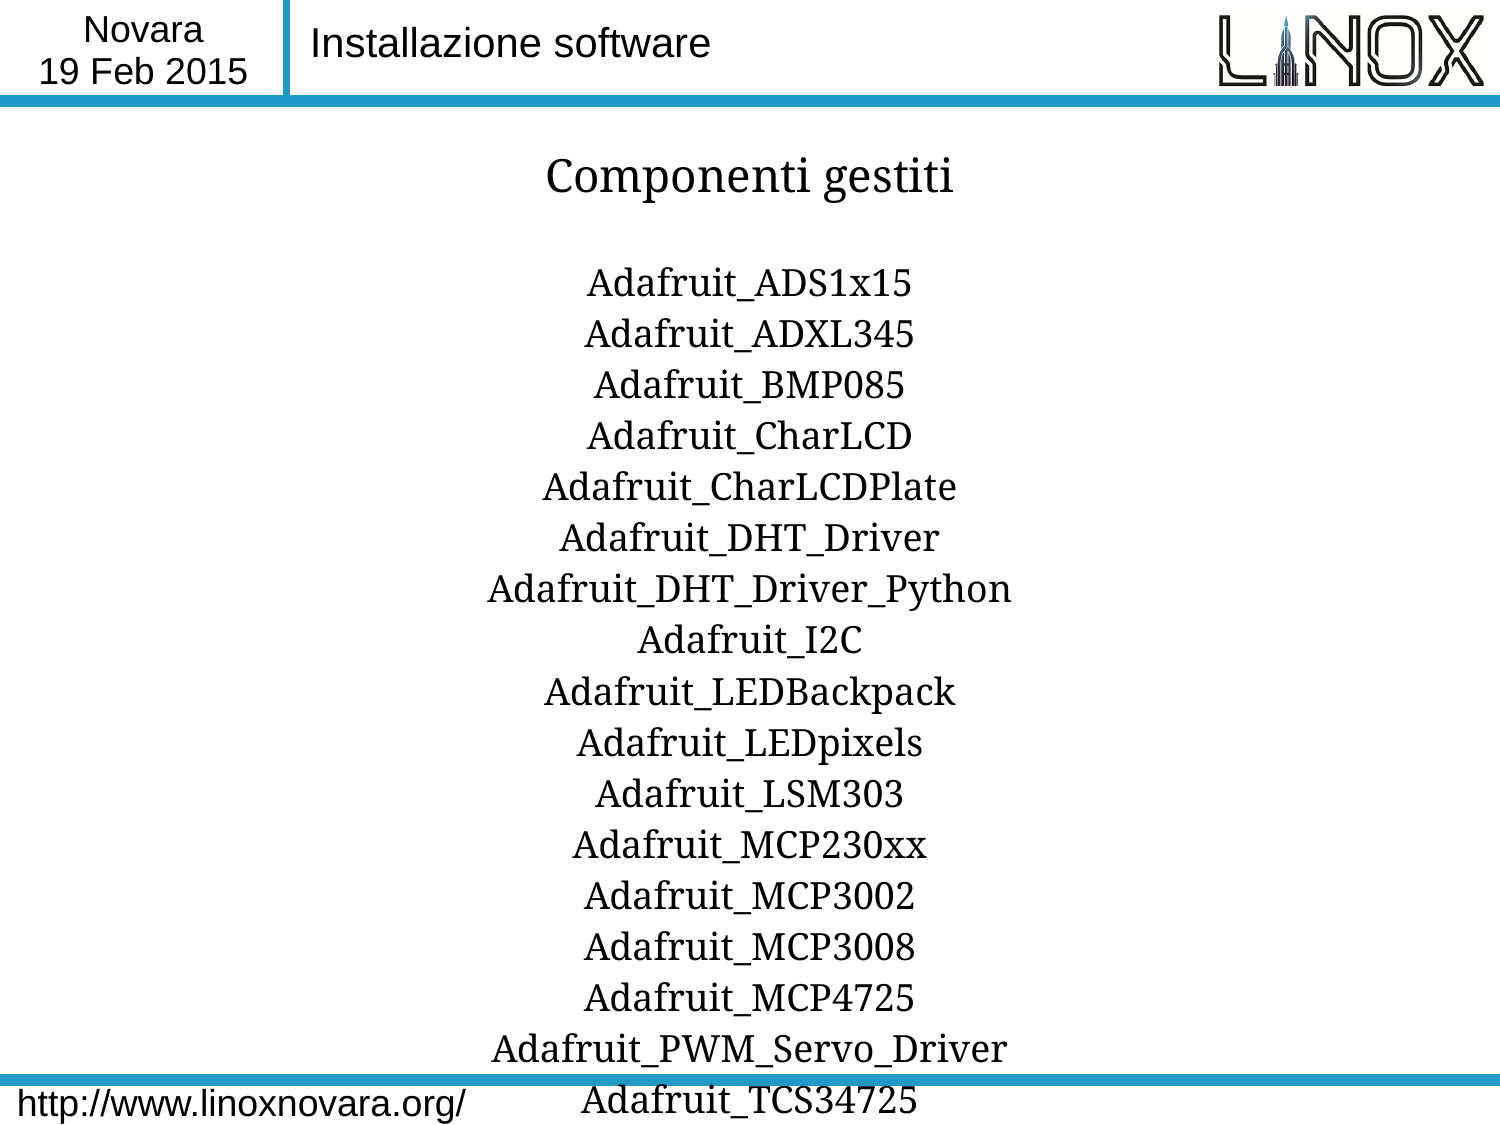

# Installazione software
Componenti gestiti
Adafruit_ADS1x15
Adafruit_ADXL345
Adafruit_BMP085
Adafruit_CharLCD
Adafruit_CharLCDPlate
Adafruit_DHT_Driver
Adafruit_DHT_Driver_Python
Adafruit_I2C
Adafruit_LEDBackpack
Adafruit_LEDpixels
Adafruit_LSM303
Adafruit_MCP230xx
Adafruit_MCP3002
Adafruit_MCP3008
Adafruit_MCP4725
Adafruit_PWM_Servo_Driver
Adafruit_TCS34725
Adafruit_VCNL4000